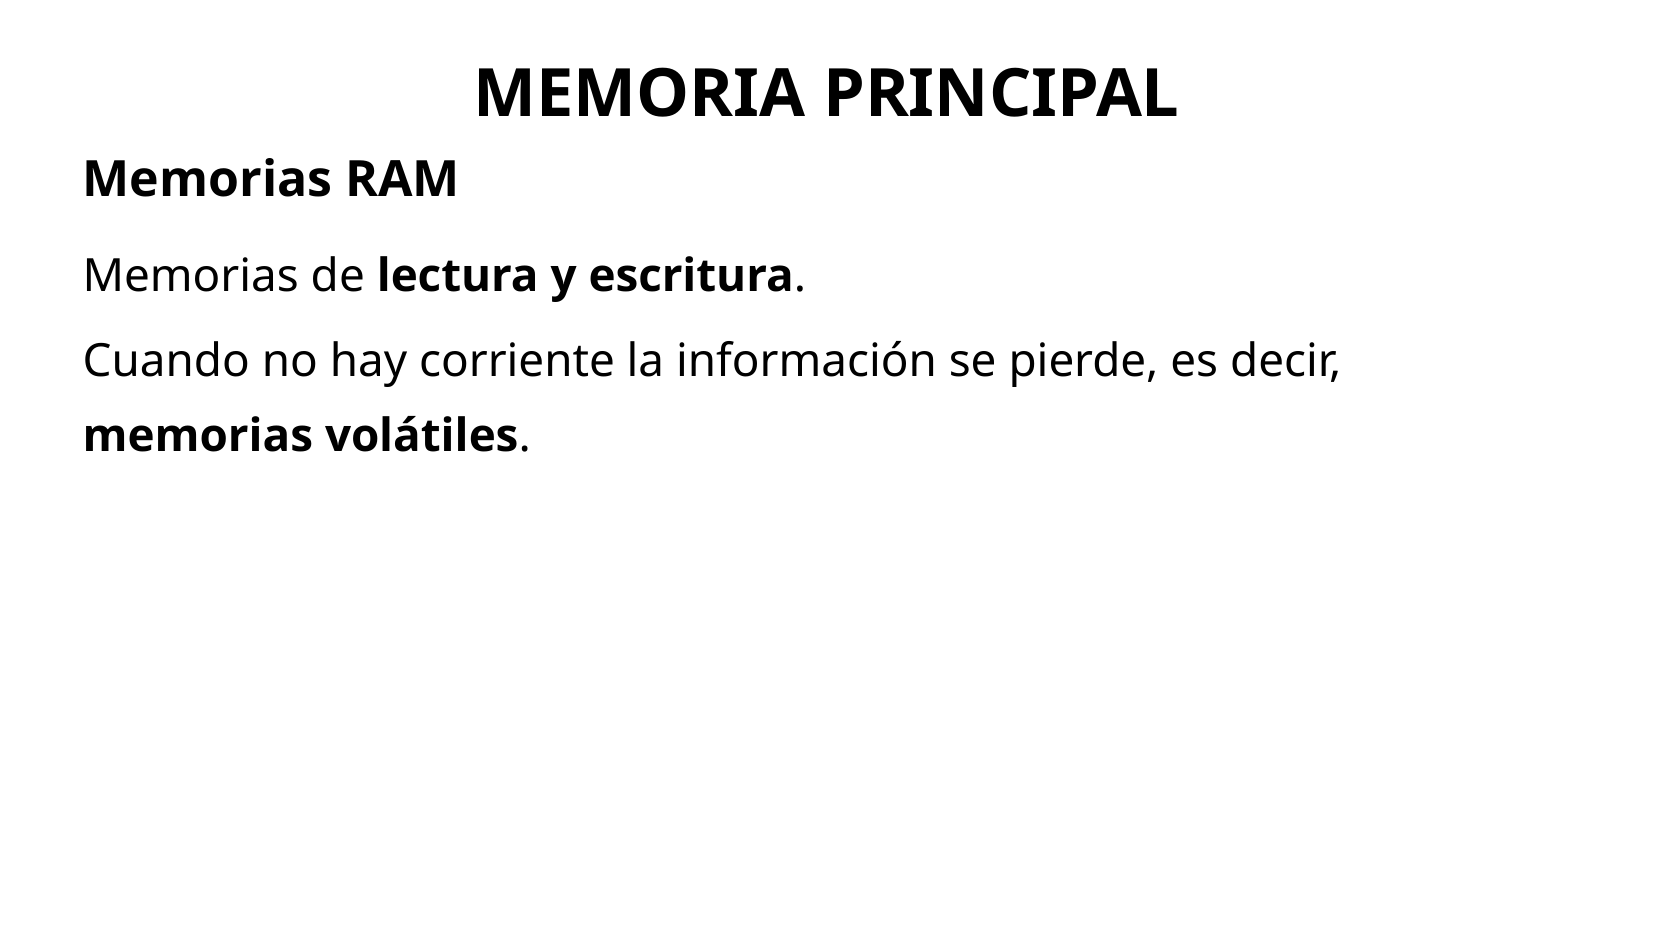

# MEMORIA PRINCIPAL
Memorias RAM
Memorias de lectura y escritura.
Cuando no hay corriente la información se pierde, es decir, memorias volátiles.